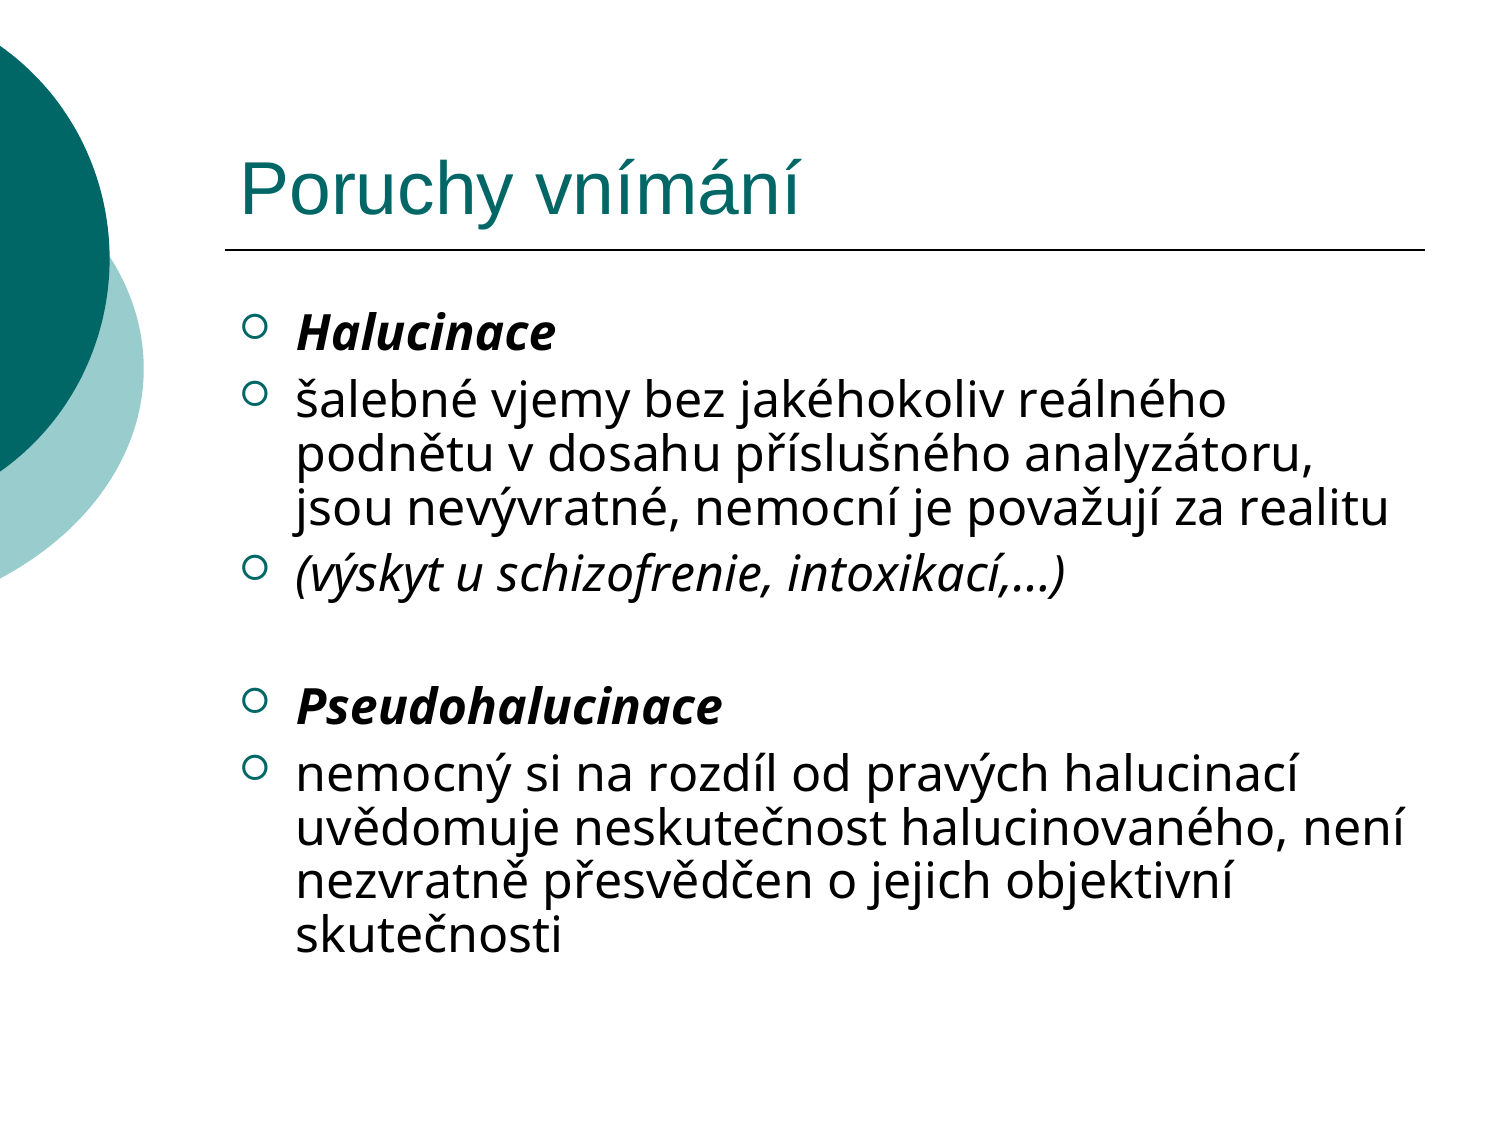

# Poruchy vnímání
Halucinace
šalebné vjemy bez jakéhokoliv reálného podnětu v dosahu příslušného analyzátoru, jsou nevývratné, nemocní je považují za realitu
(výskyt u schizofrenie, intoxikací,…)
Pseudohalucinace
nemocný si na rozdíl od pravých halucinací uvědomuje neskutečnost halucinovaného, není nezvratně přesvědčen o jejich objektivní skutečnosti